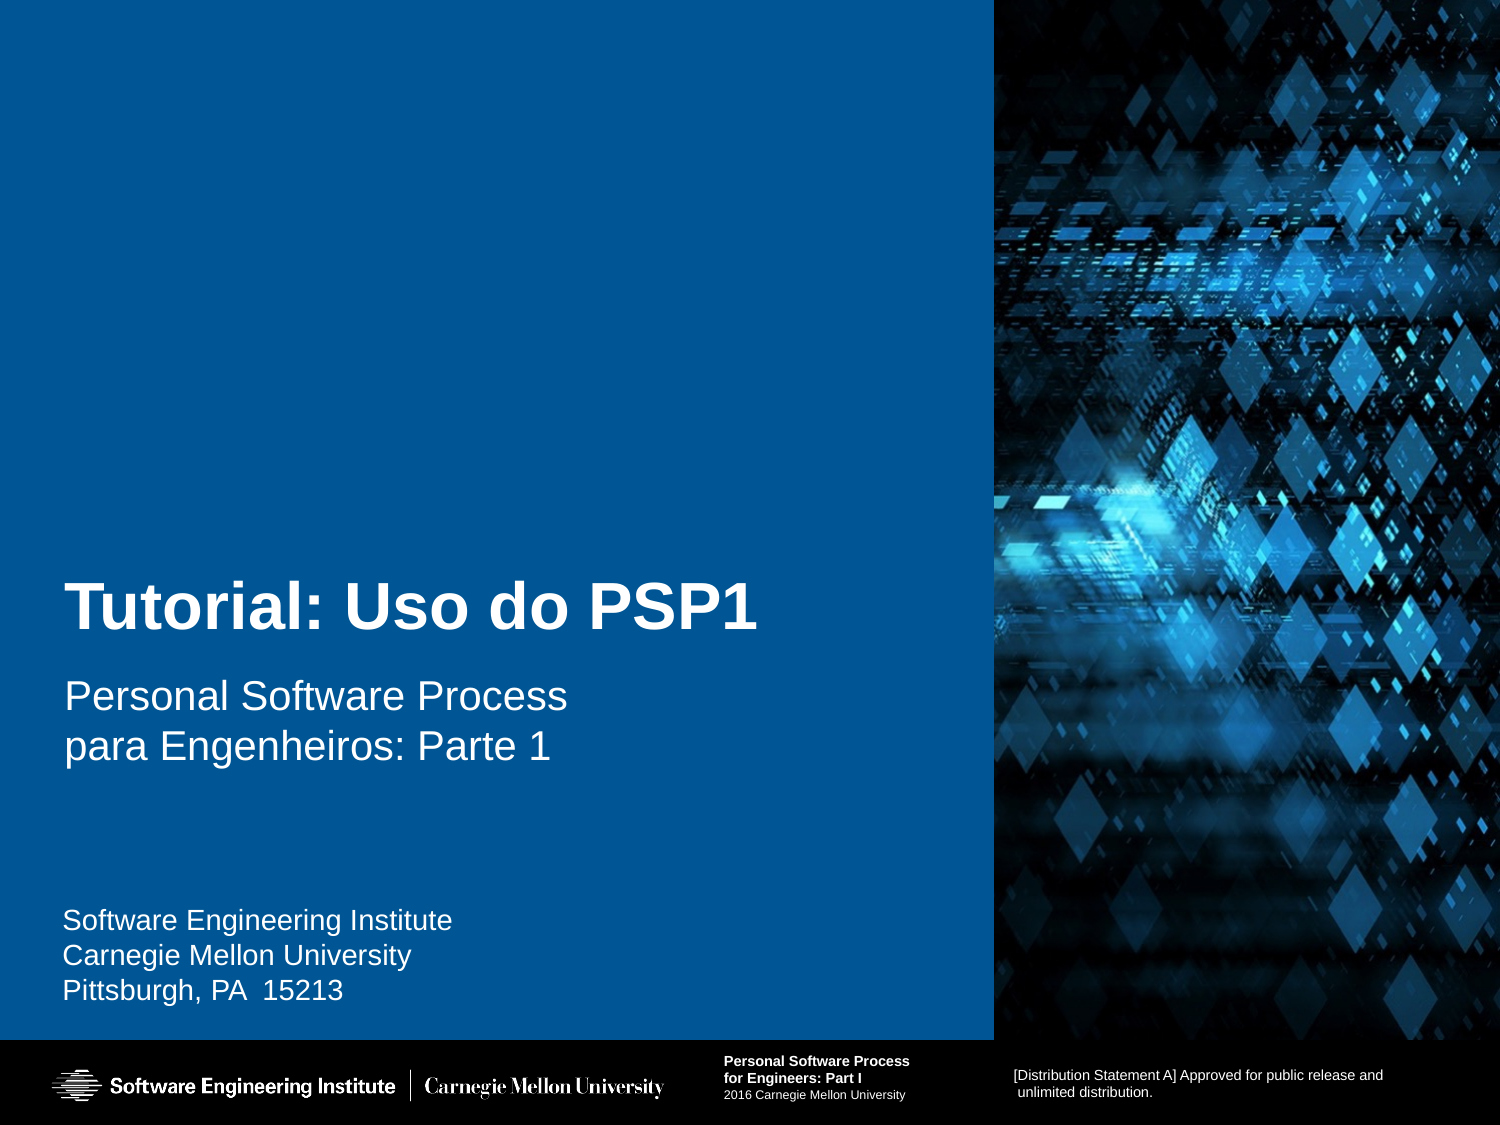

# Tutorial: Uso do PSP1
Personal Software Process
para Engenheiros: Parte 1